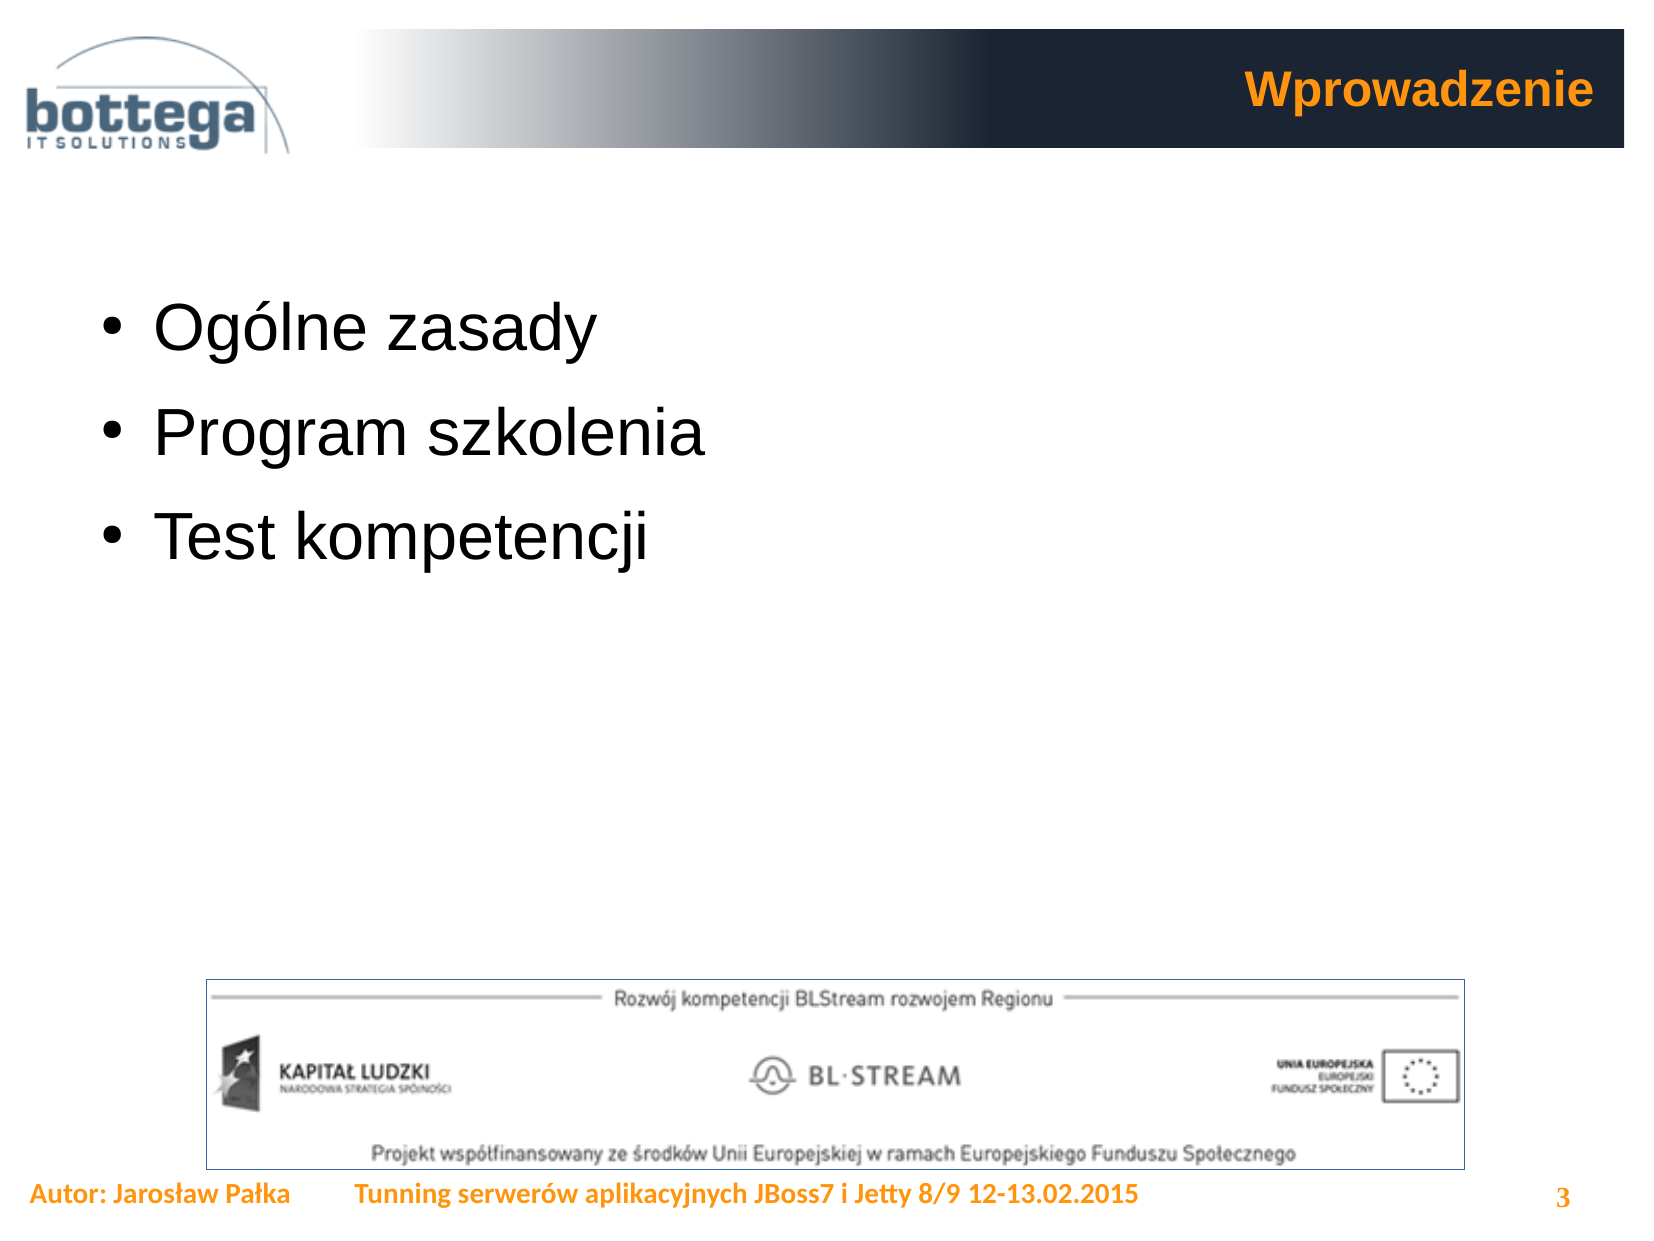

# Wprowadzenie
Ogólne zasady
Program szkolenia
Test kompetencji
3